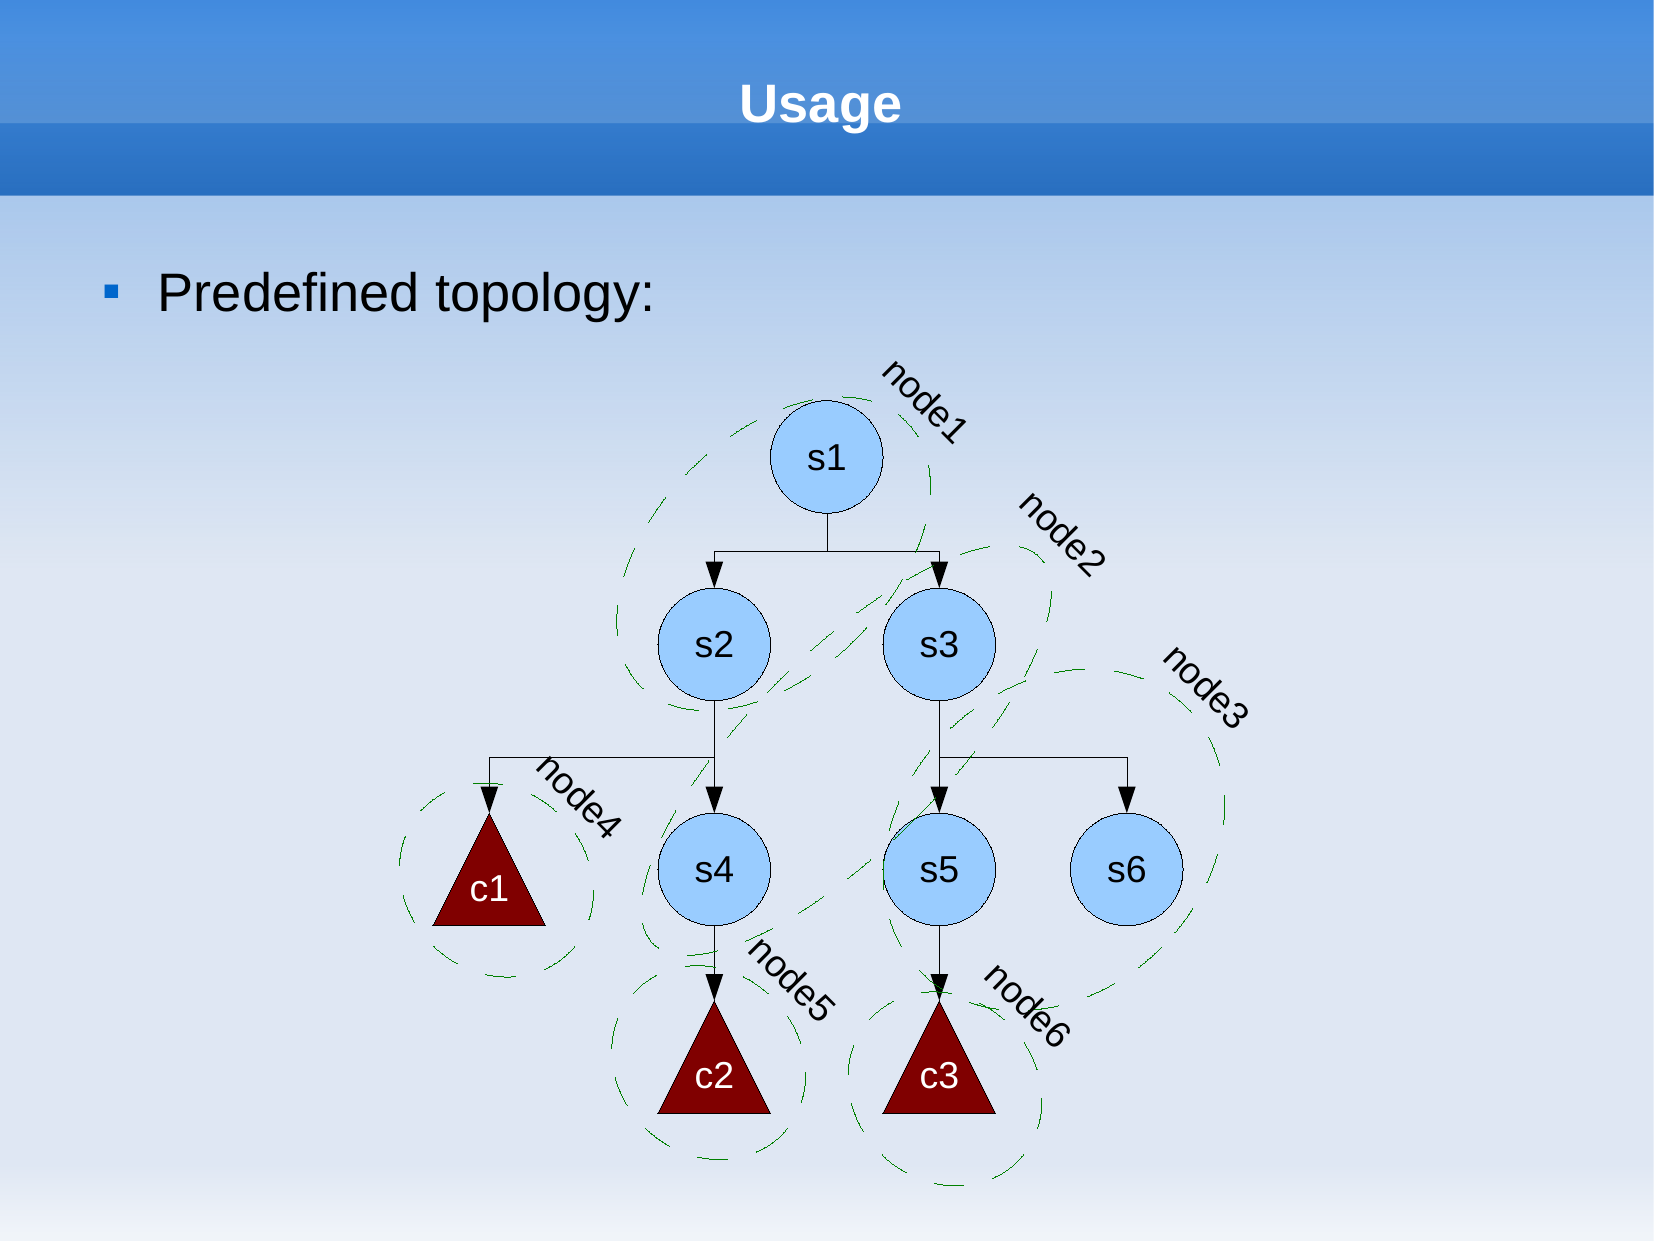

# Usage
Predefined topology:
node1
s1
node2
s2
s3
node3
node4
c1
s4
s5
s6
node5
node6
c2
c3